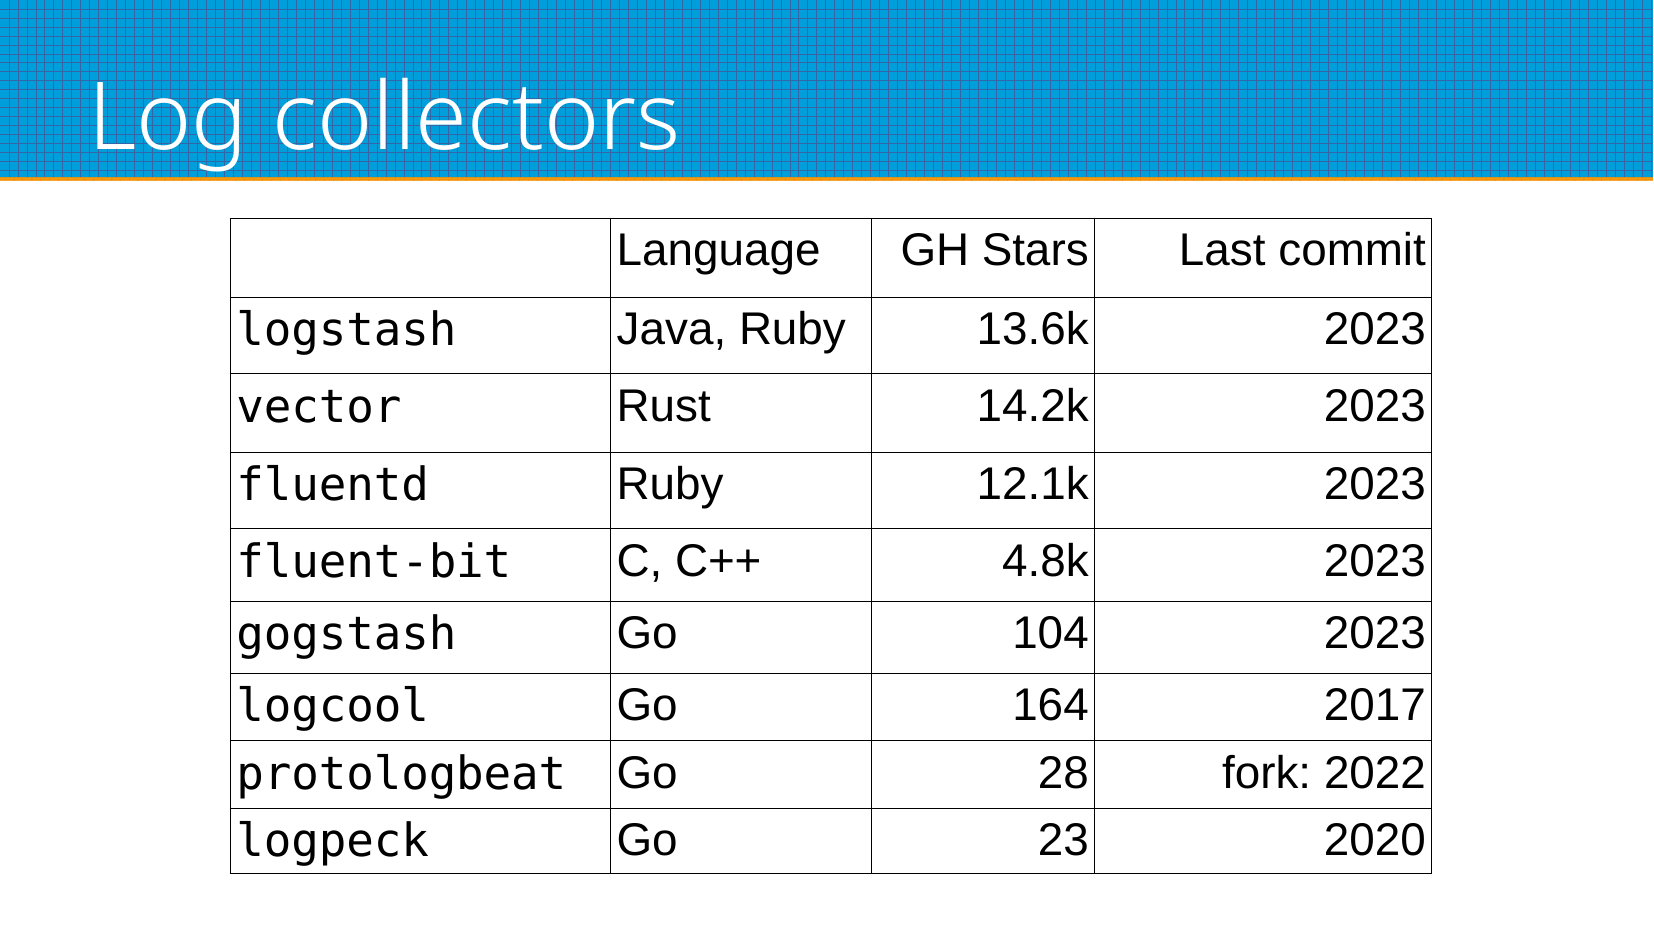

# Log collectors
| | Language | GH Stars | Last commit |
| --- | --- | --- | --- |
| logstash | Java, Ruby | 13.6k | 2023 |
| vector | Rust | 14.2k | 2023 |
| fluentd | Ruby | 12.1k | 2023 |
| fluent-bit | C, C++ | 4.8k | 2023 |
| gogstash | Go | 104 | 2023 |
| logcool | Go | 164 | 2017 |
| protologbeat | Go | 28 | fork: 2022 |
| logpeck | Go | 23 | 2020 |